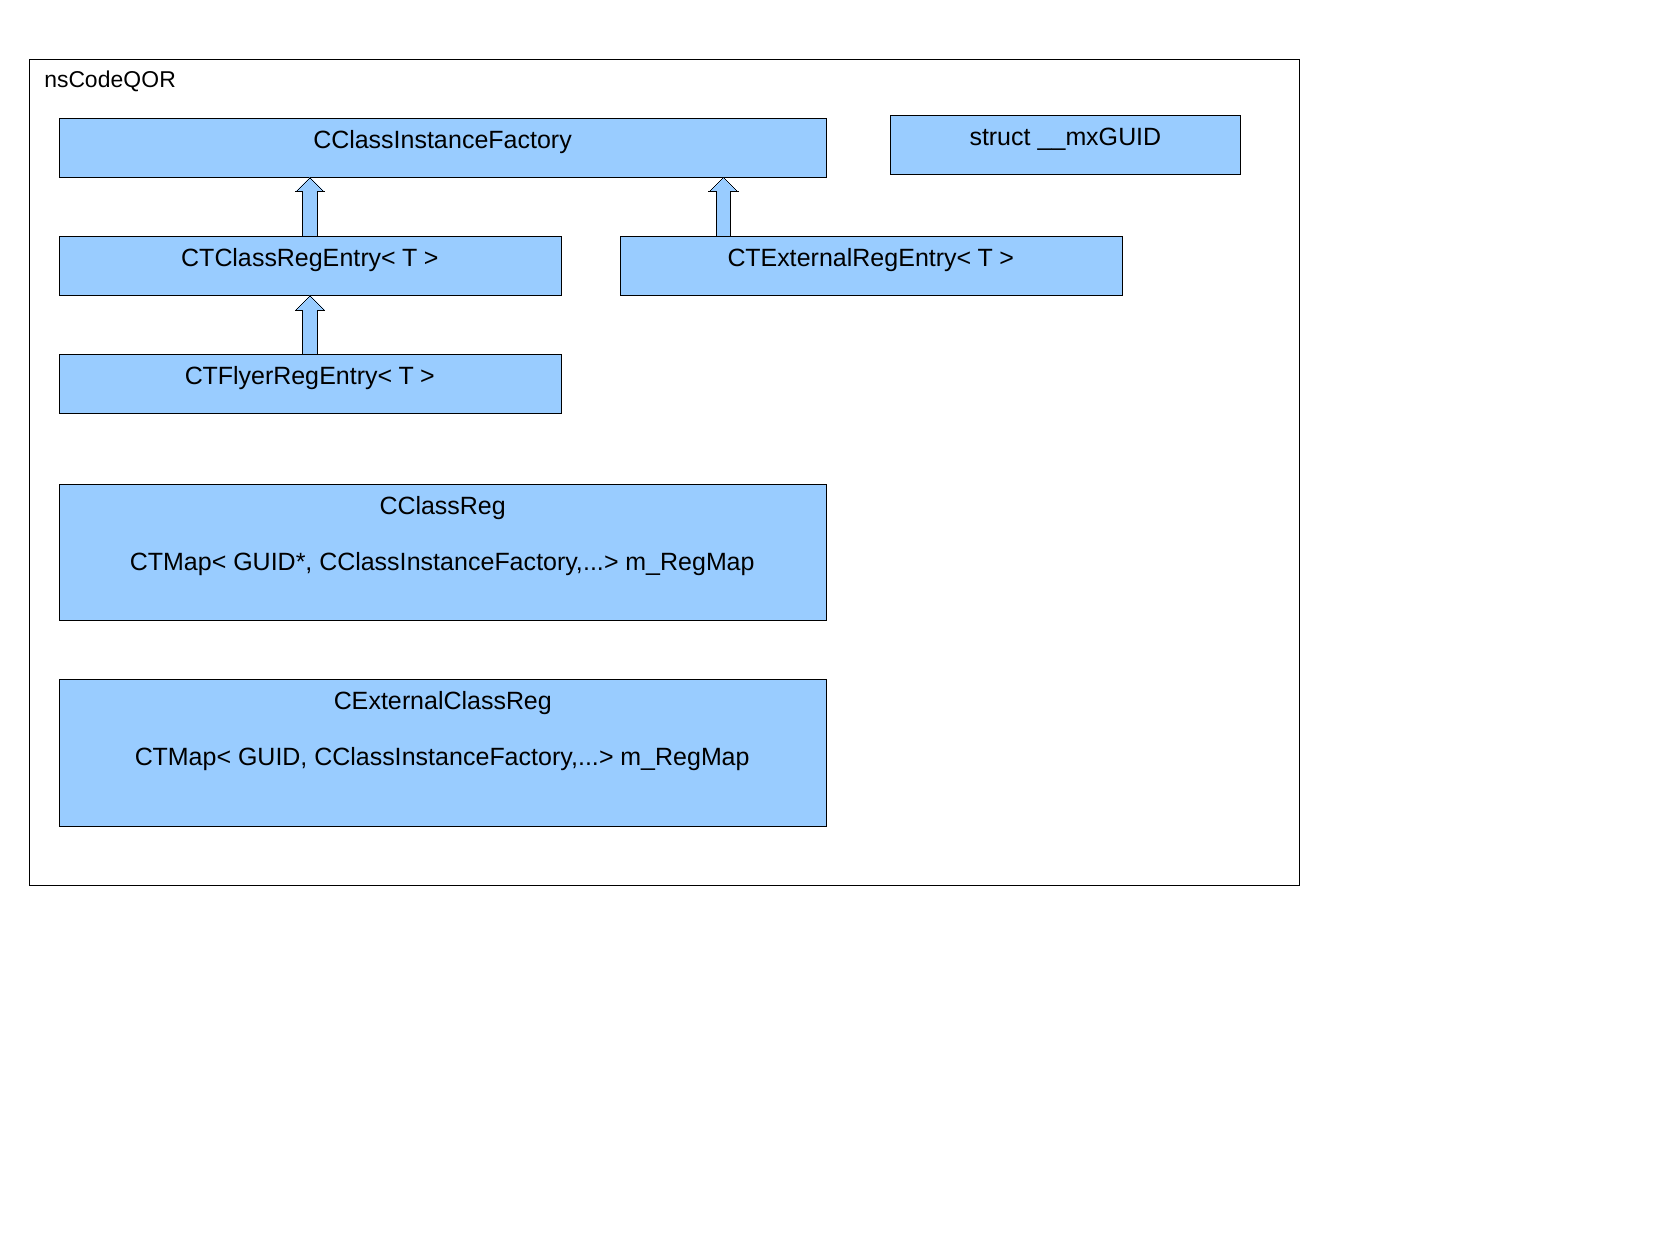

nsCodeQOR
struct __mxGUID
CClassInstanceFactory
CTClassRegEntry< T >
CTExternalRegEntry< T >
CTFlyerRegEntry< T >
CClassReg
CTMap< GUID*, CClassInstanceFactory,...> m_RegMap
CExternalClassReg
CTMap< GUID, CClassInstanceFactory,...> m_RegMap